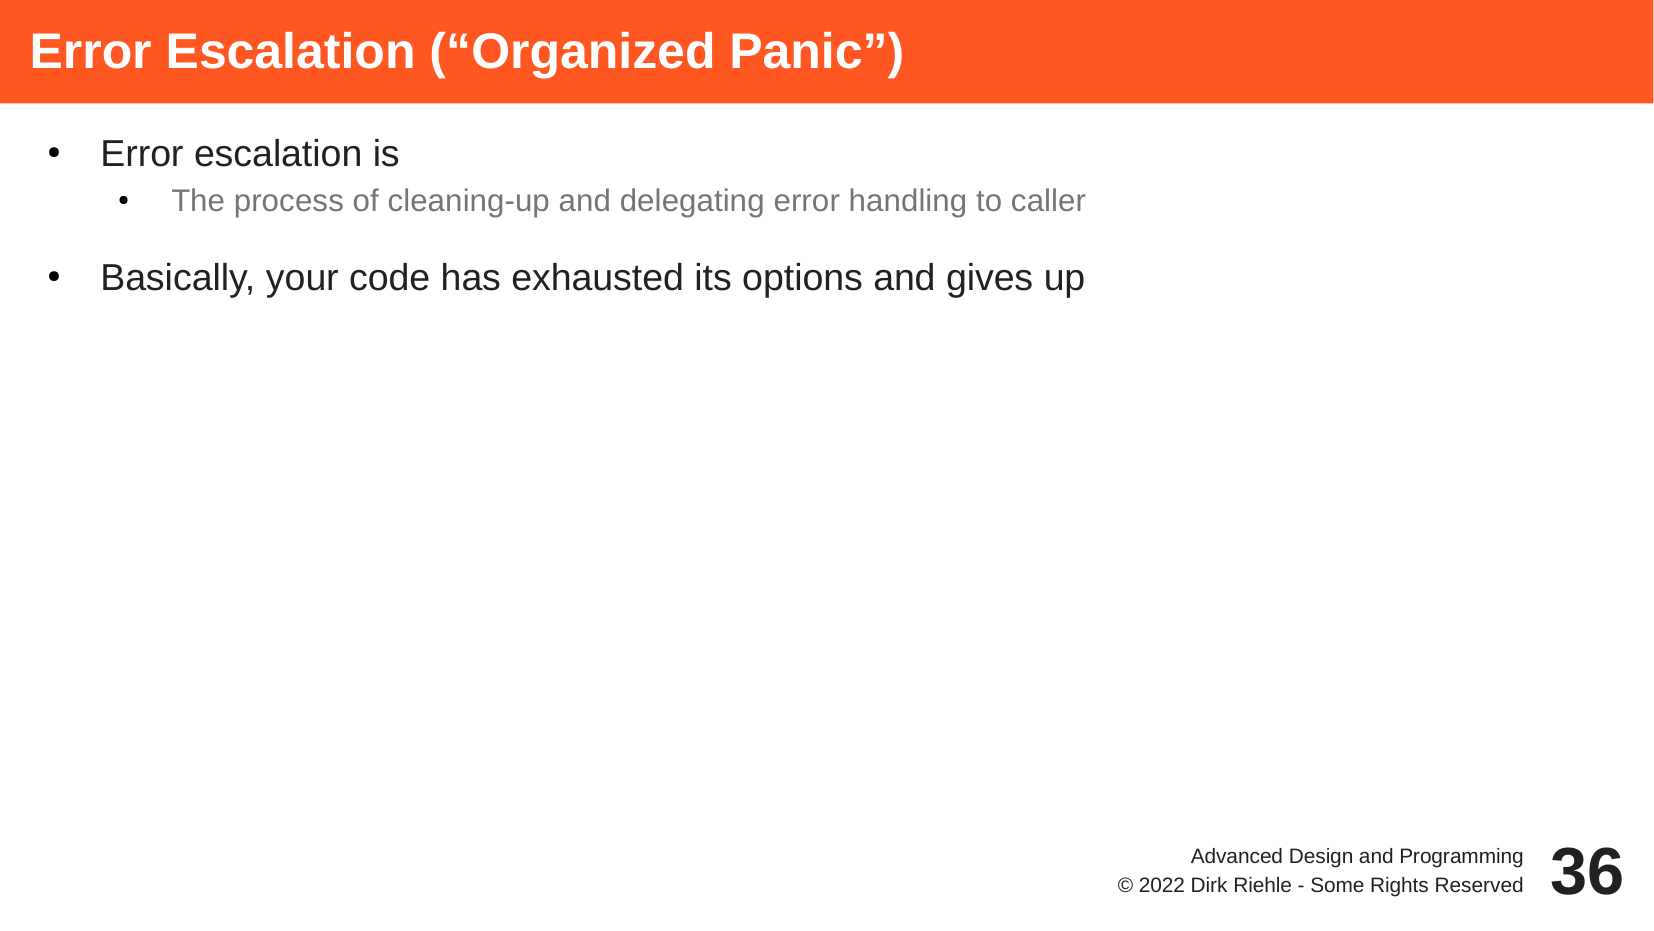

# Error Escalation (“Organized Panic”)
Error escalation is
The process of cleaning-up and delegating error handling to caller
Basically, your code has exhausted its options and gives up
Advanced Design and Programming
36
© 2022 Dirk Riehle - Some Rights Reserved